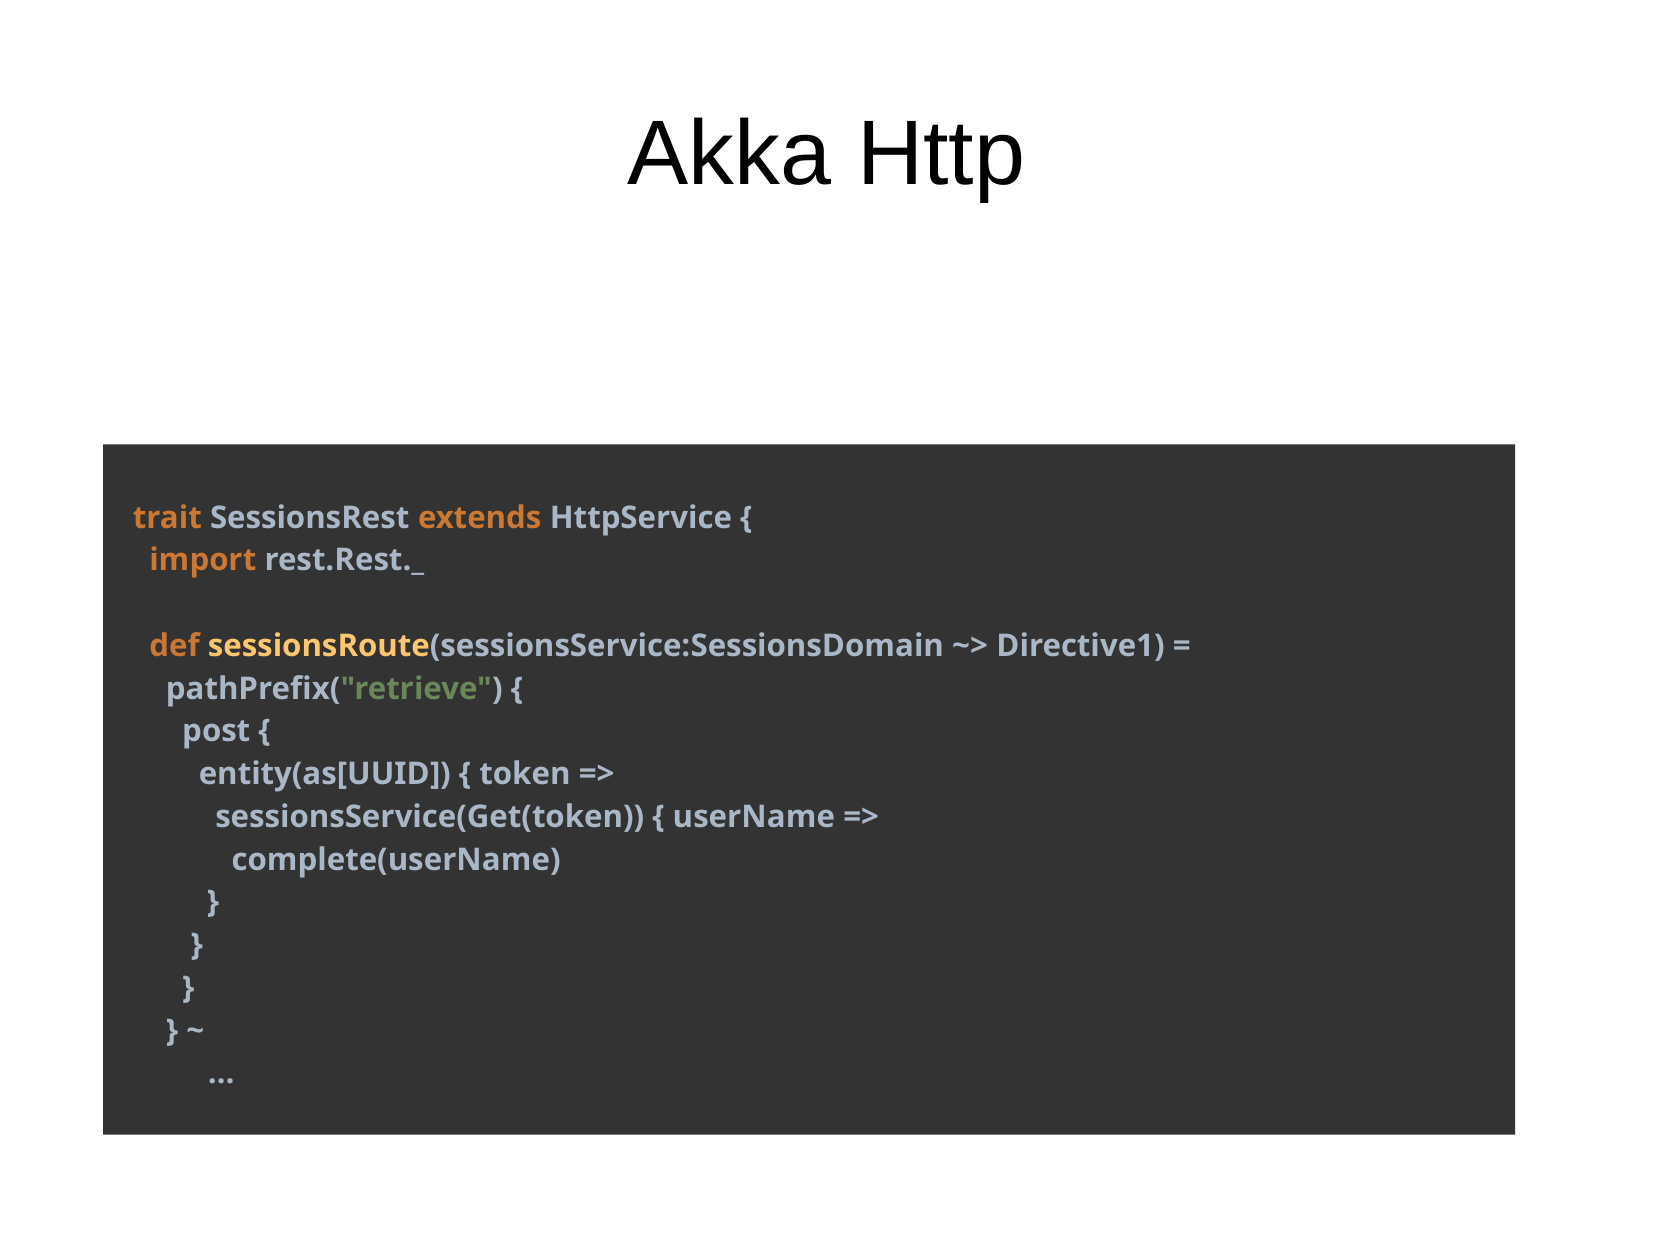

# Akka Http
trait SessionsRest extends HttpService {
 import rest.Rest._
 def sessionsRoute(sessionsService:SessionsDomain ~> Directive1) =
 pathPrefix("retrieve") {
 post {
 entity(as[UUID]) { token =>
 sessionsService(Get(token)) { userName =>
 complete(userName)
 }
 }
 }
 } ~
	…